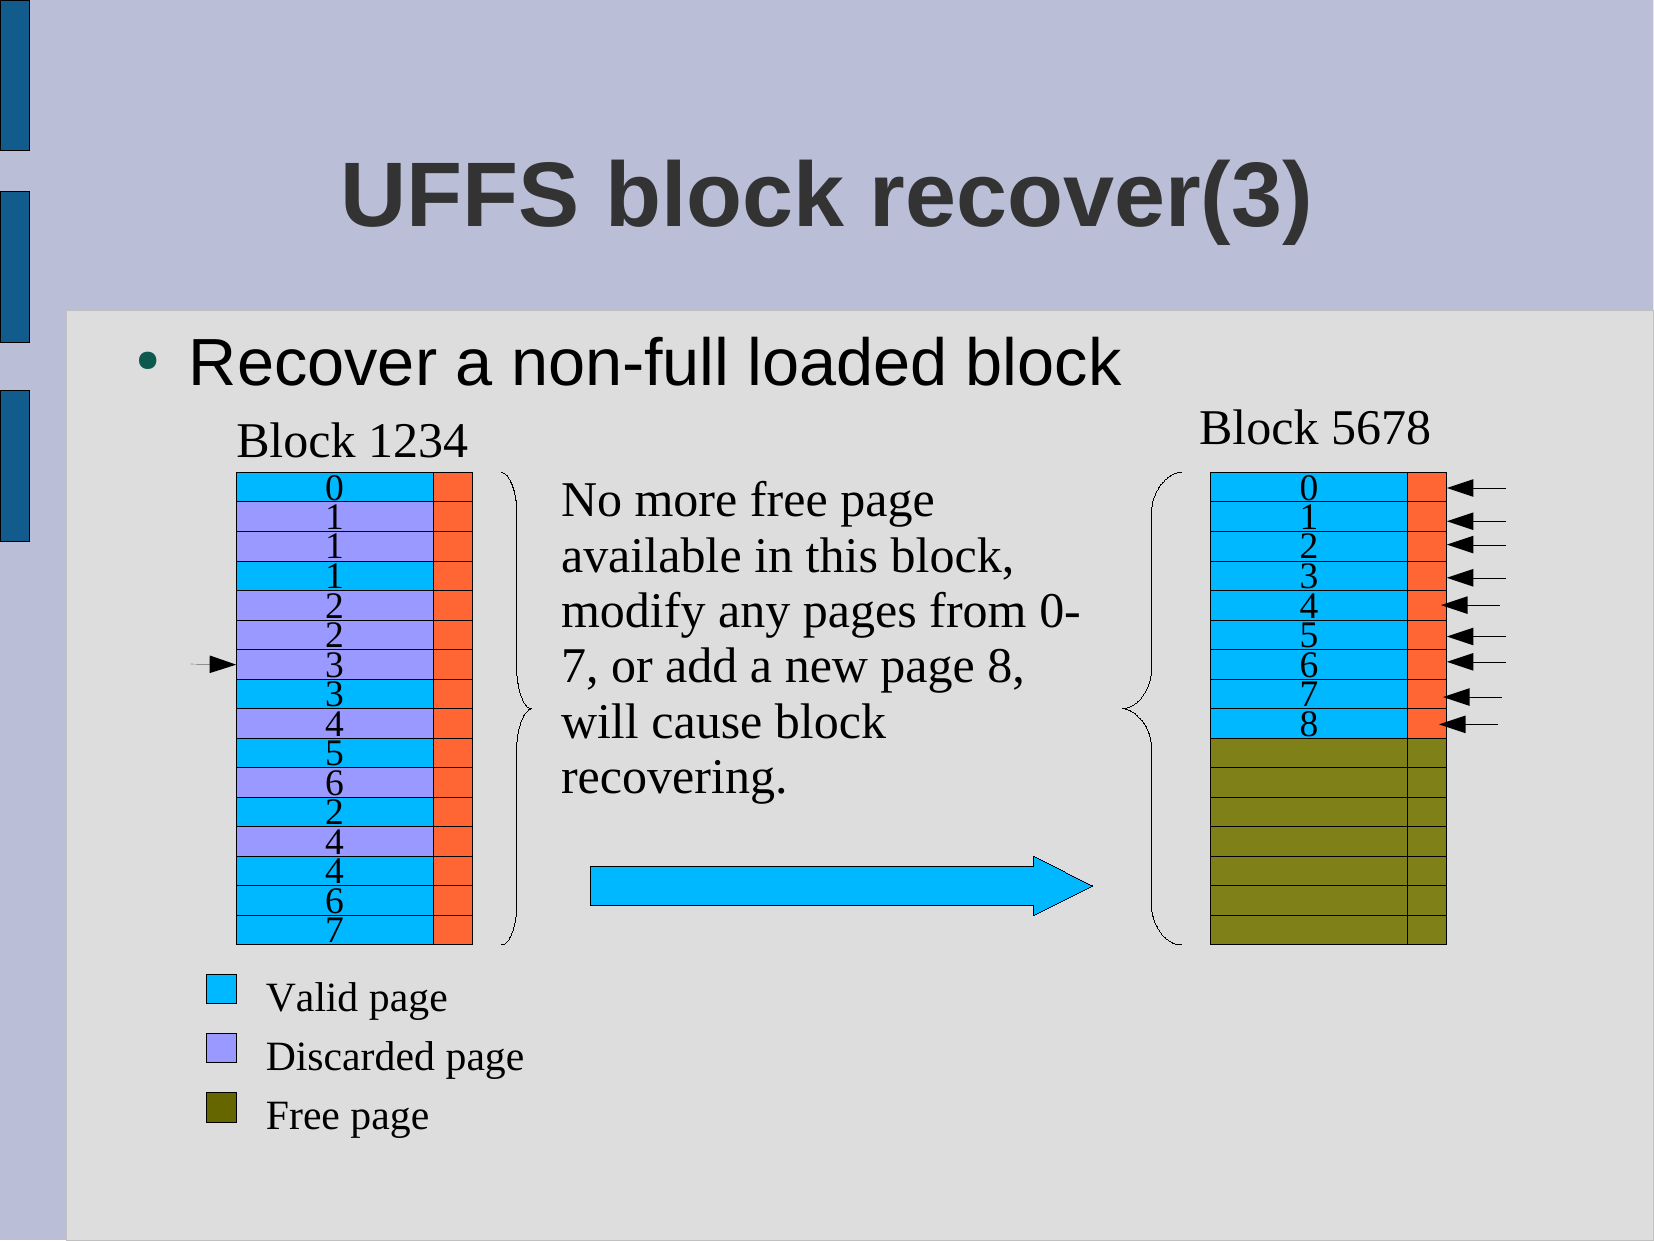

# UFFS block recover(3)
Recover a non-full loaded block
Block 5678
Block 1234
0
No more free page available in this block, modify any pages from 0-7, or add a new page 8, will cause block recovering.
0
1
1
1
2
1
3
2
4
2
5
3
6
3
7
4
8
5
6
2
4
4
6
7
Valid page
Discarded page
Free page